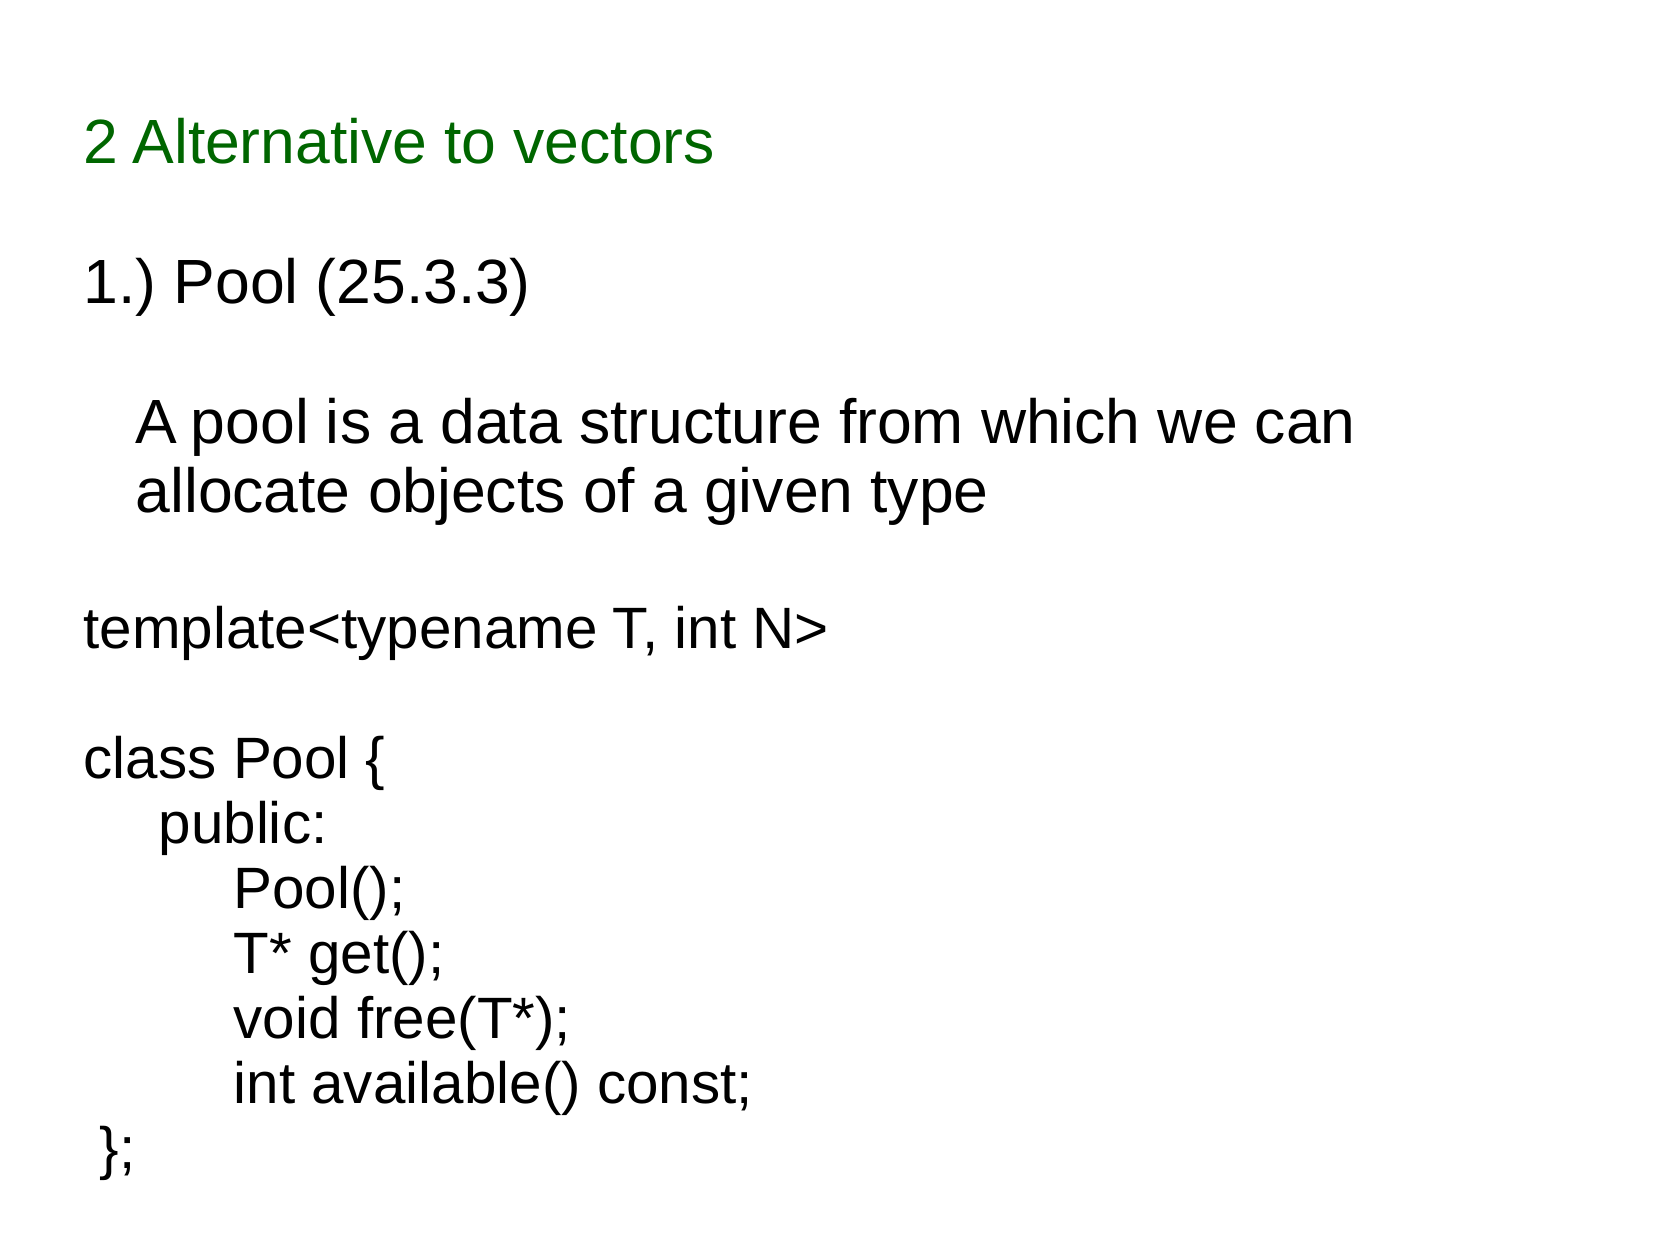

2 Alternative to vectors
1.) Pool (25.3.3)
 A pool is a data structure from which we can
 allocate objects of a given type
template<typename T, int N>
class Pool {
 	public:
 		Pool();
 		T* get();
 		void free(T*);
 		int available() const;
 };